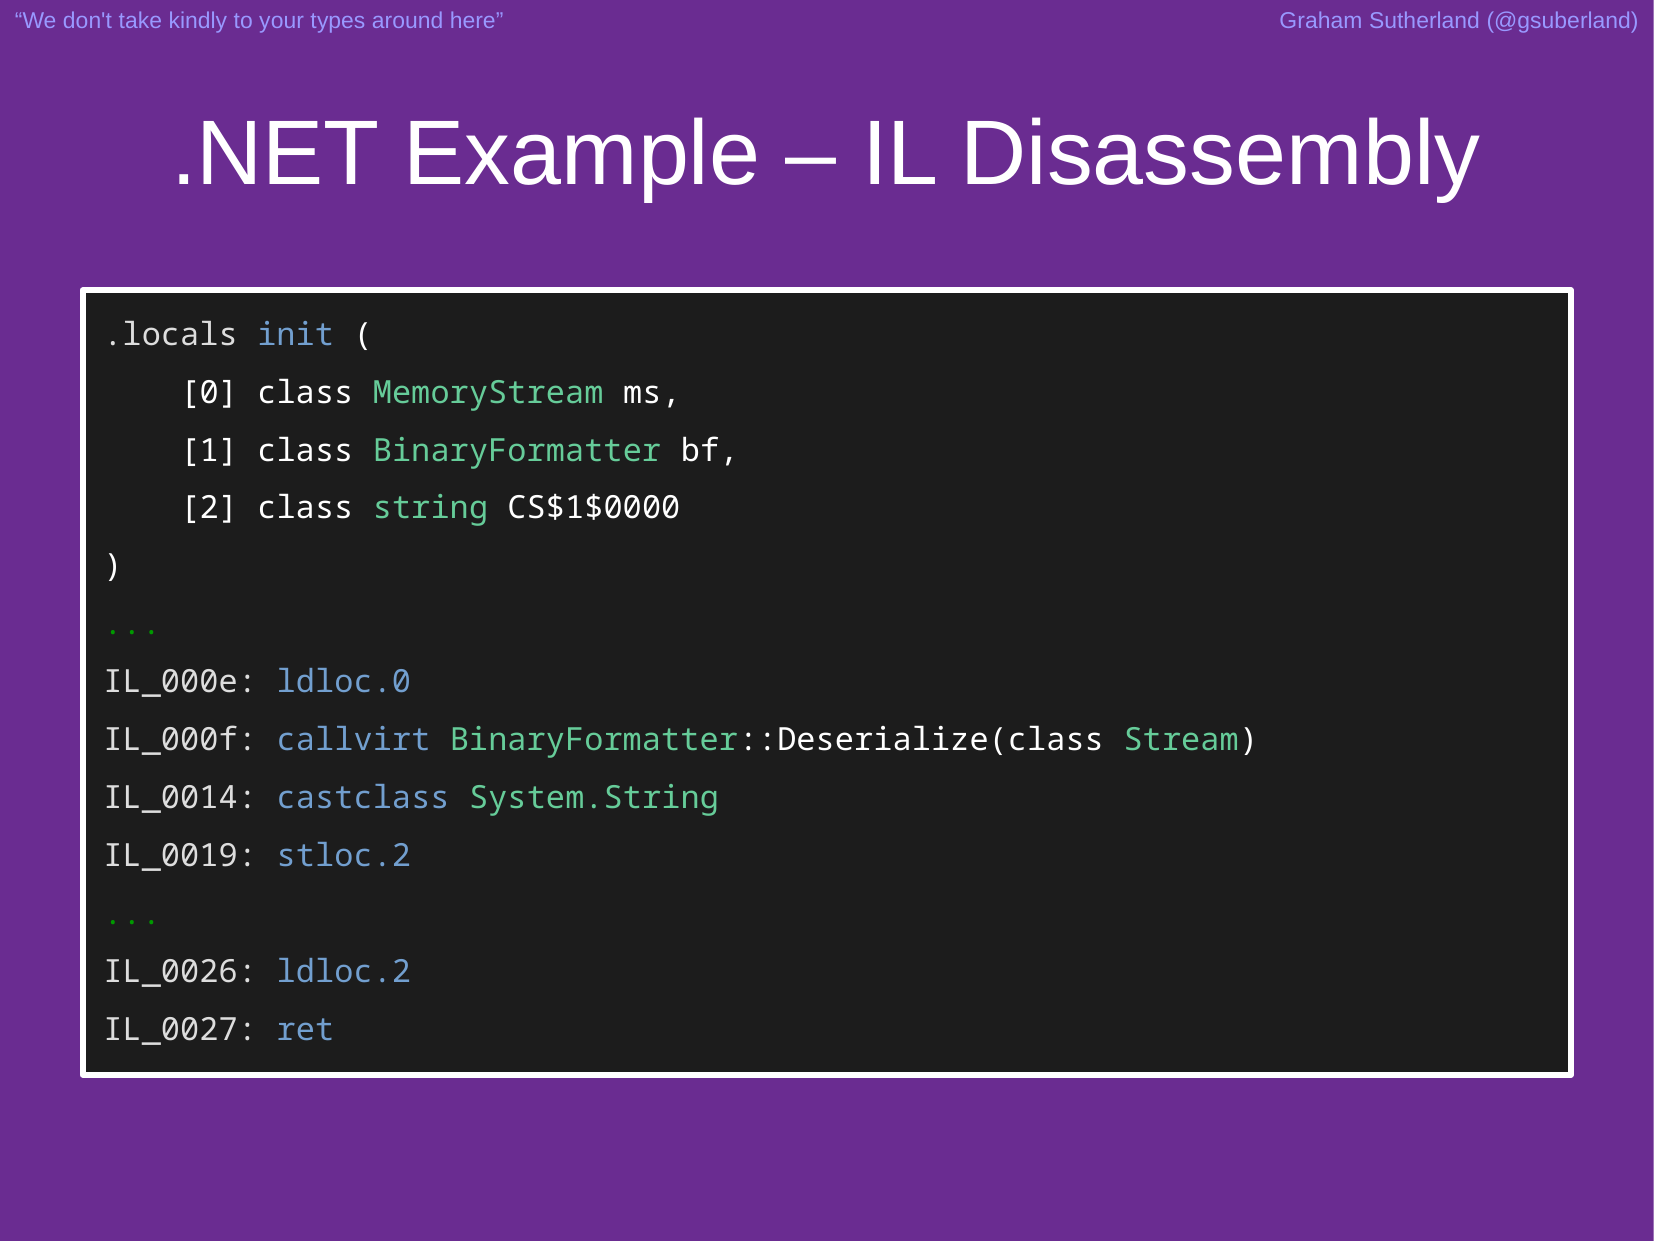

# .NET Example – IL Disassembly
.locals init (
 [0] class MemoryStream ms,
 [1] class BinaryFormatter bf,
 [2] class string CS$1$0000
)
...
IL_000e: ldloc.0
IL_000f: callvirt BinaryFormatter::Deserialize(class Stream)
IL_0014: castclass System.String
IL_0019: stloc.2
...
IL_0026: ldloc.2
IL_0027: ret